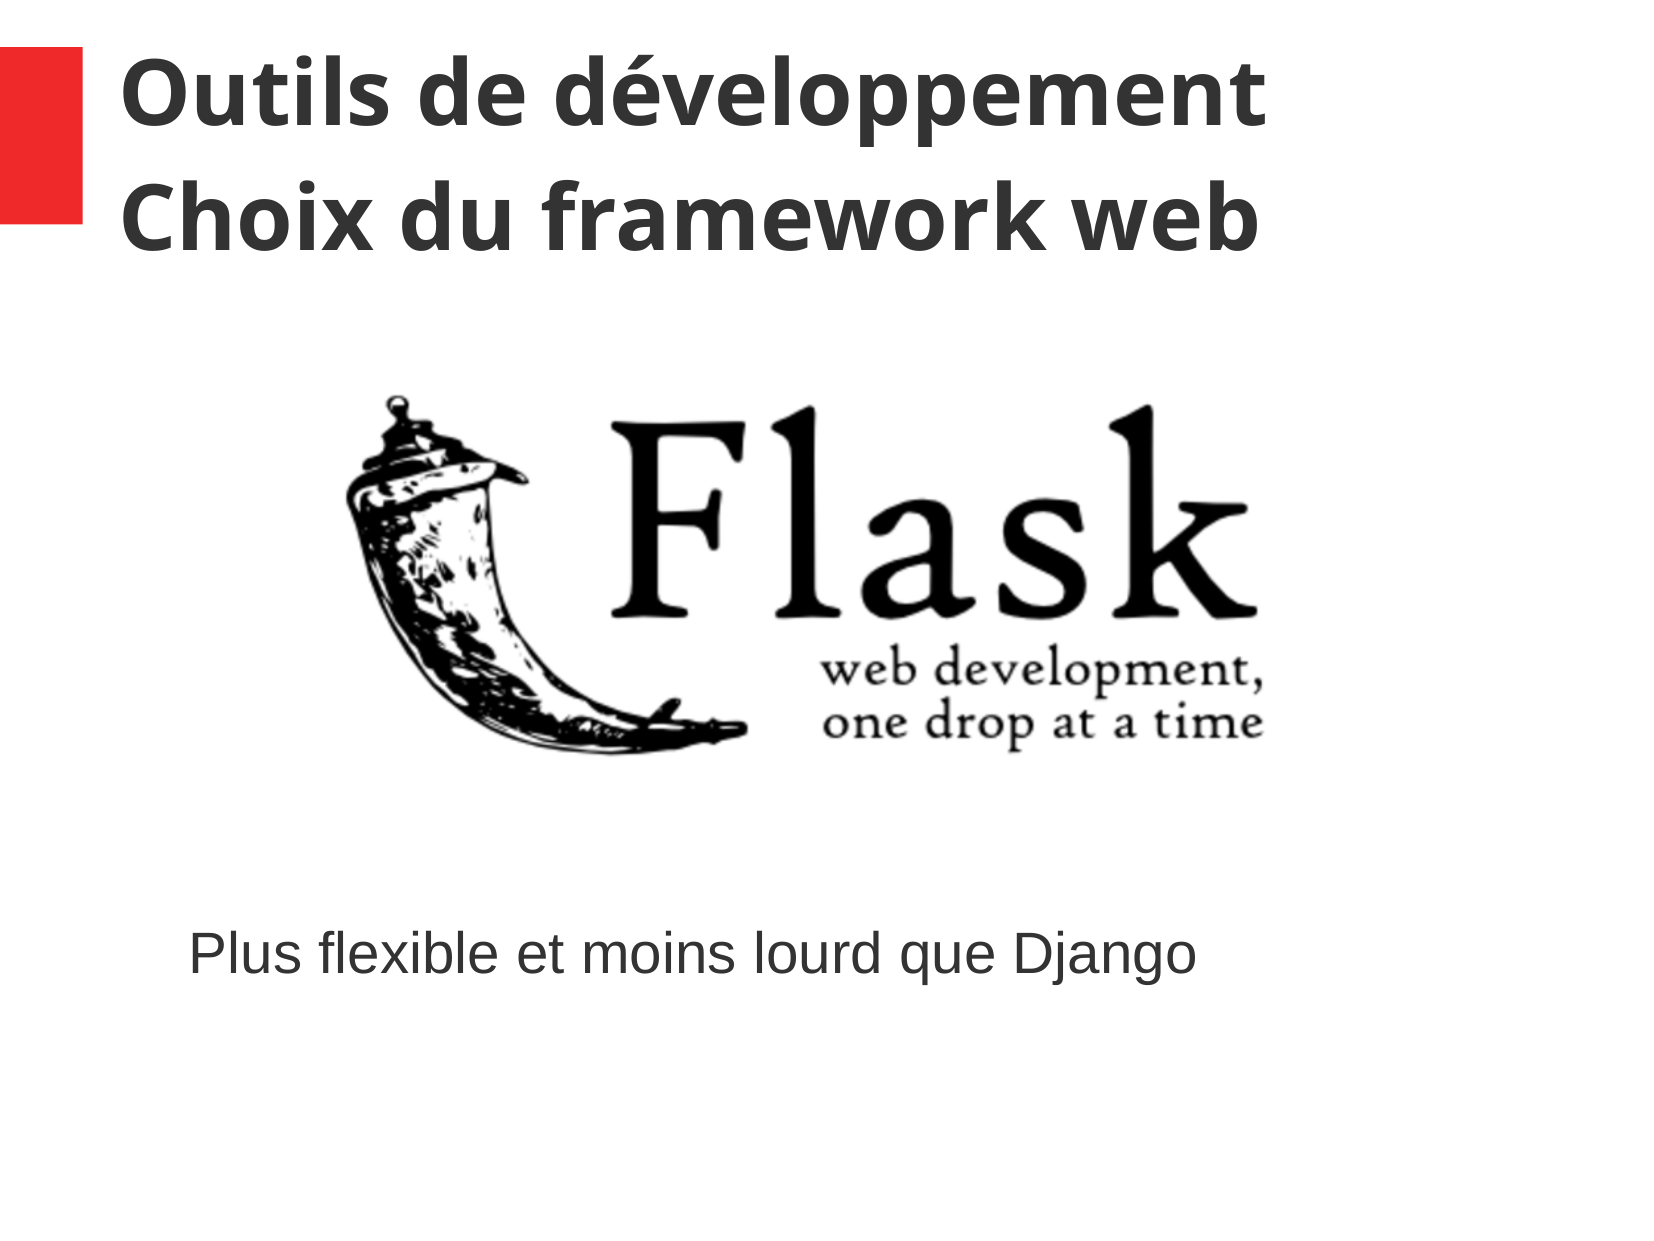

# Outils de développement Choix du framework web
Plus flexible et moins lourd que Django